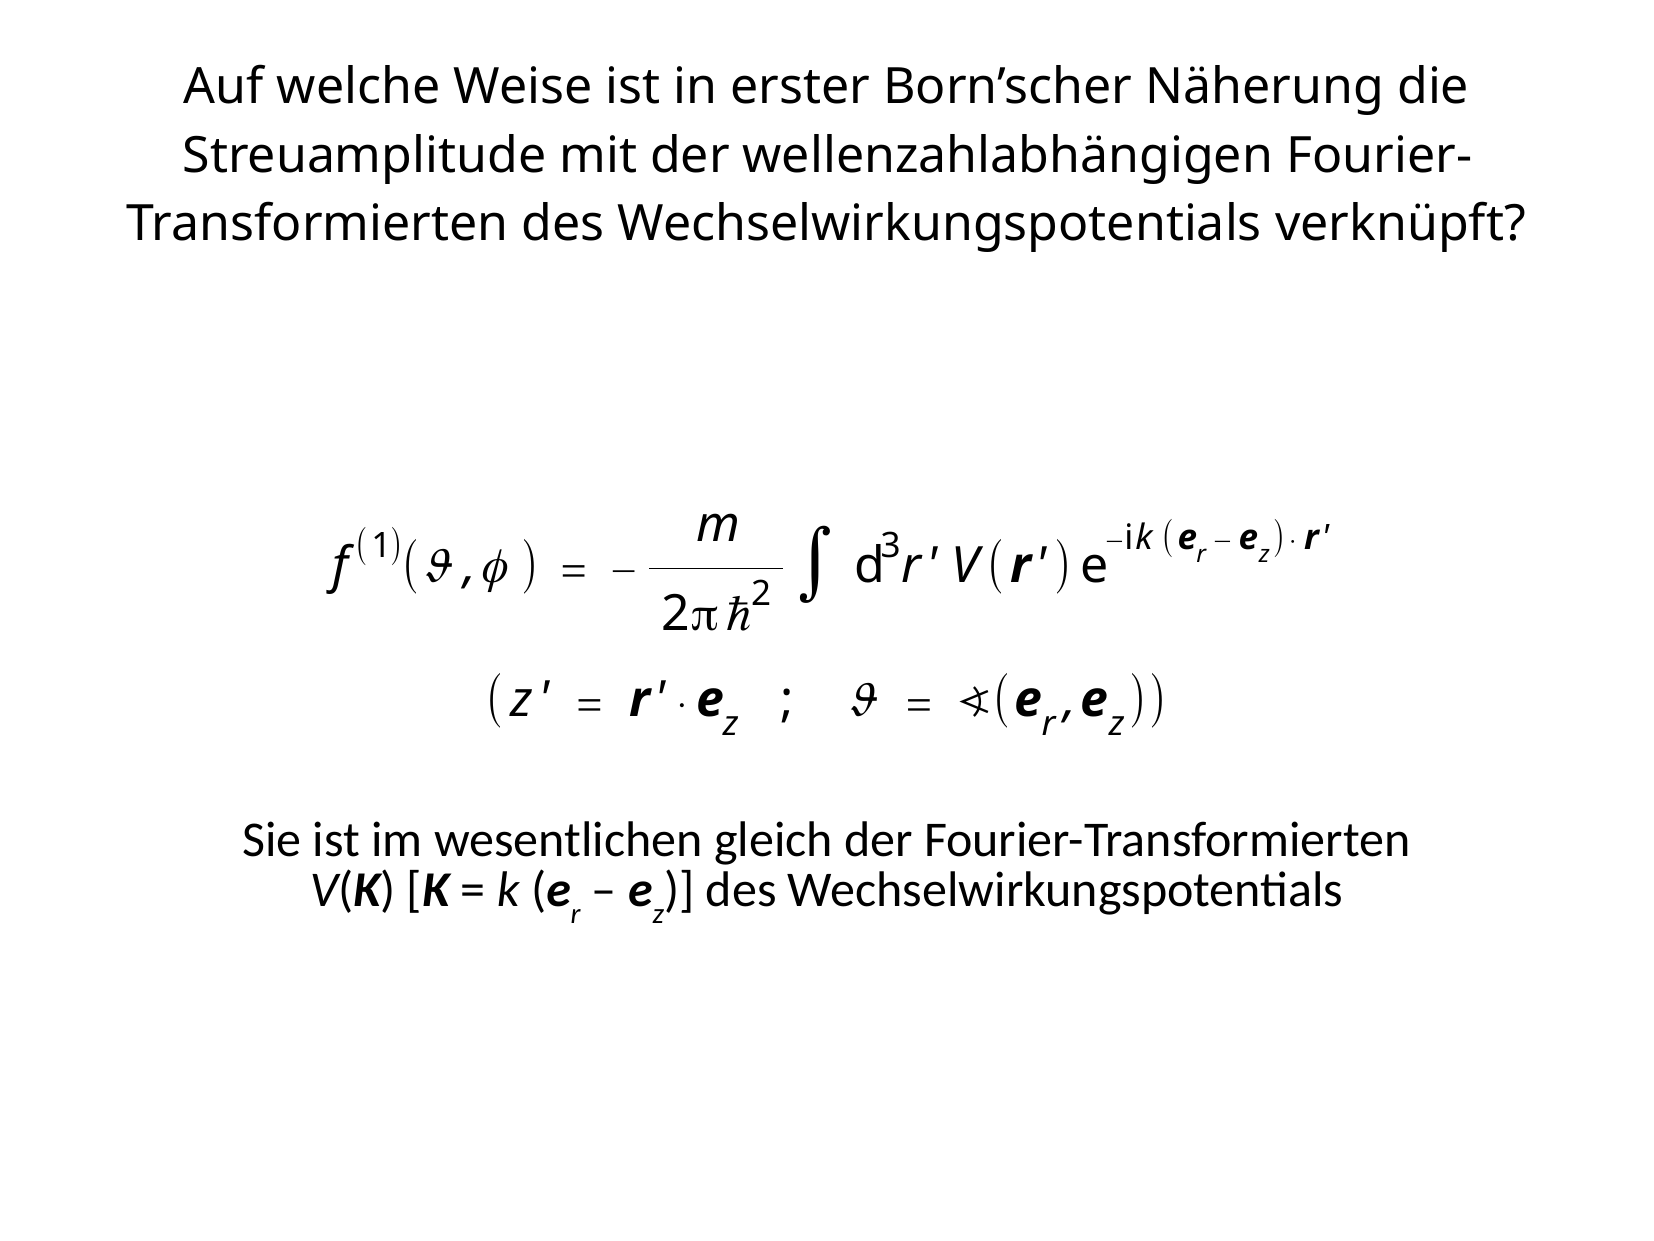

# Auf welche Weise ist in erster Born’scher Näherung die Streuamplitude mit der wellenzahlabhängigen Fourier-Transformierten des Wechselwirkungspotentials verknüpft?
Sie ist im wesentlichen gleich der Fourier-Transformierten
V(K) [K = k (er – ez)] des Wechselwirkungspotentials